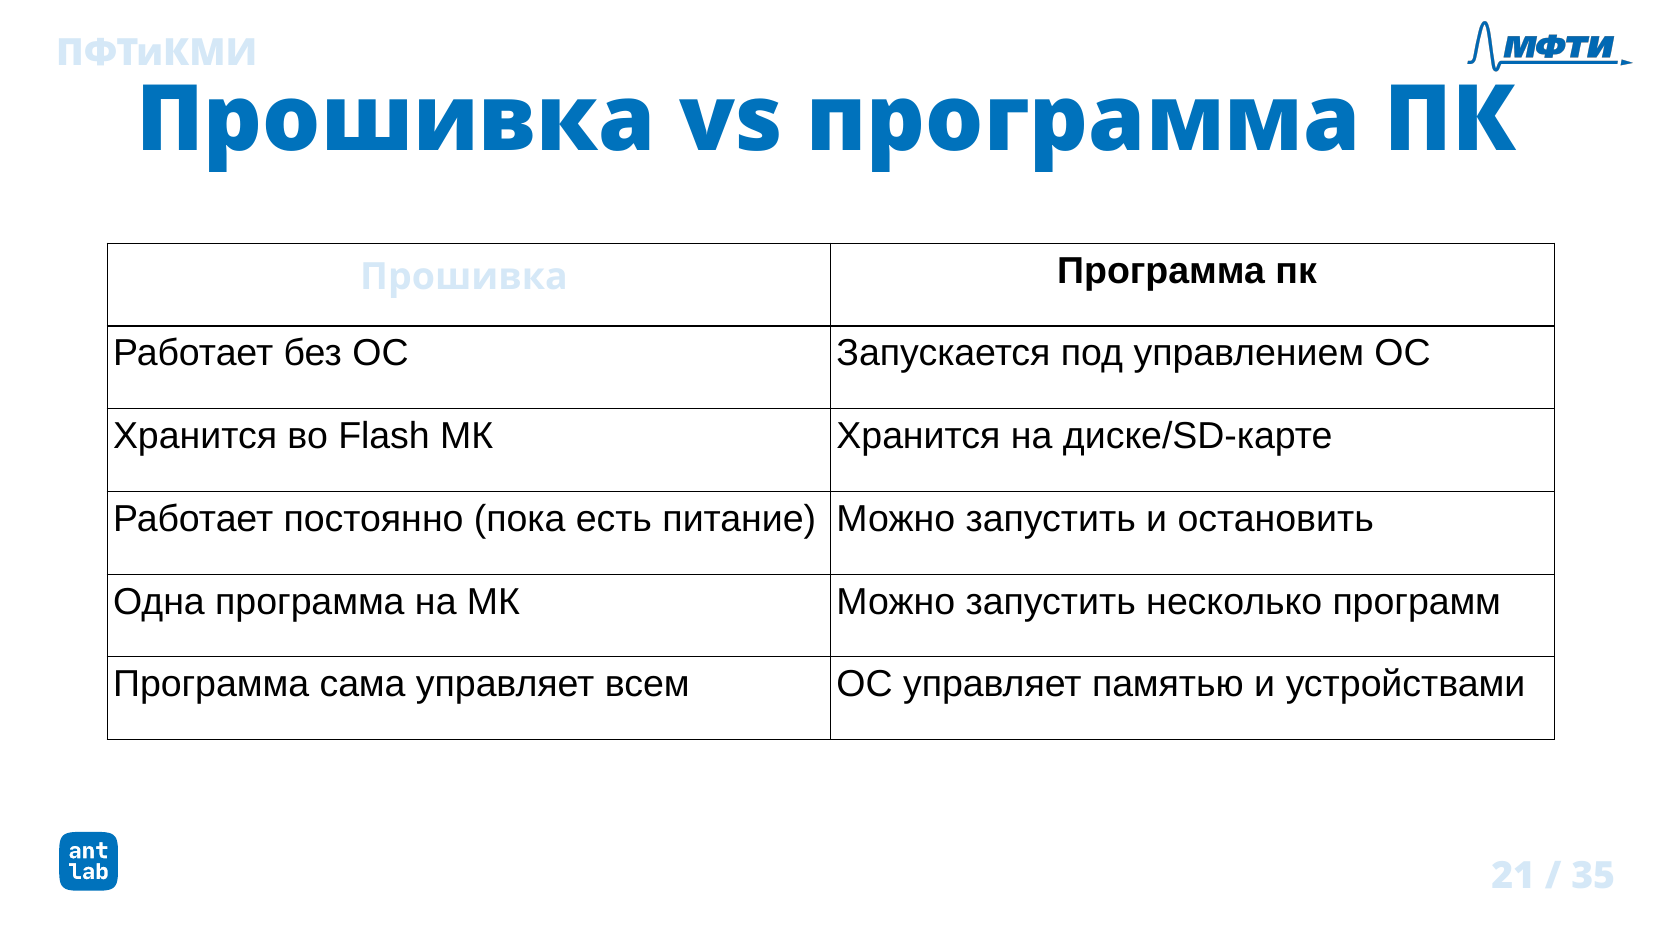

# Прошивка vs программа ПК
| Прошивка | Программа пк |
| --- | --- |
| Работает без ОС | Запускается под управлением ОС |
| Хранится во Flash МК | Хранится на диске/SD-карте |
| Работает постоянно (пока есть питание) | Можно запустить и остановить |
| Одна программа на МК | Можно запустить несколько программ |
| Программа сама управляет всем | ОС управляет памятью и устройствами |